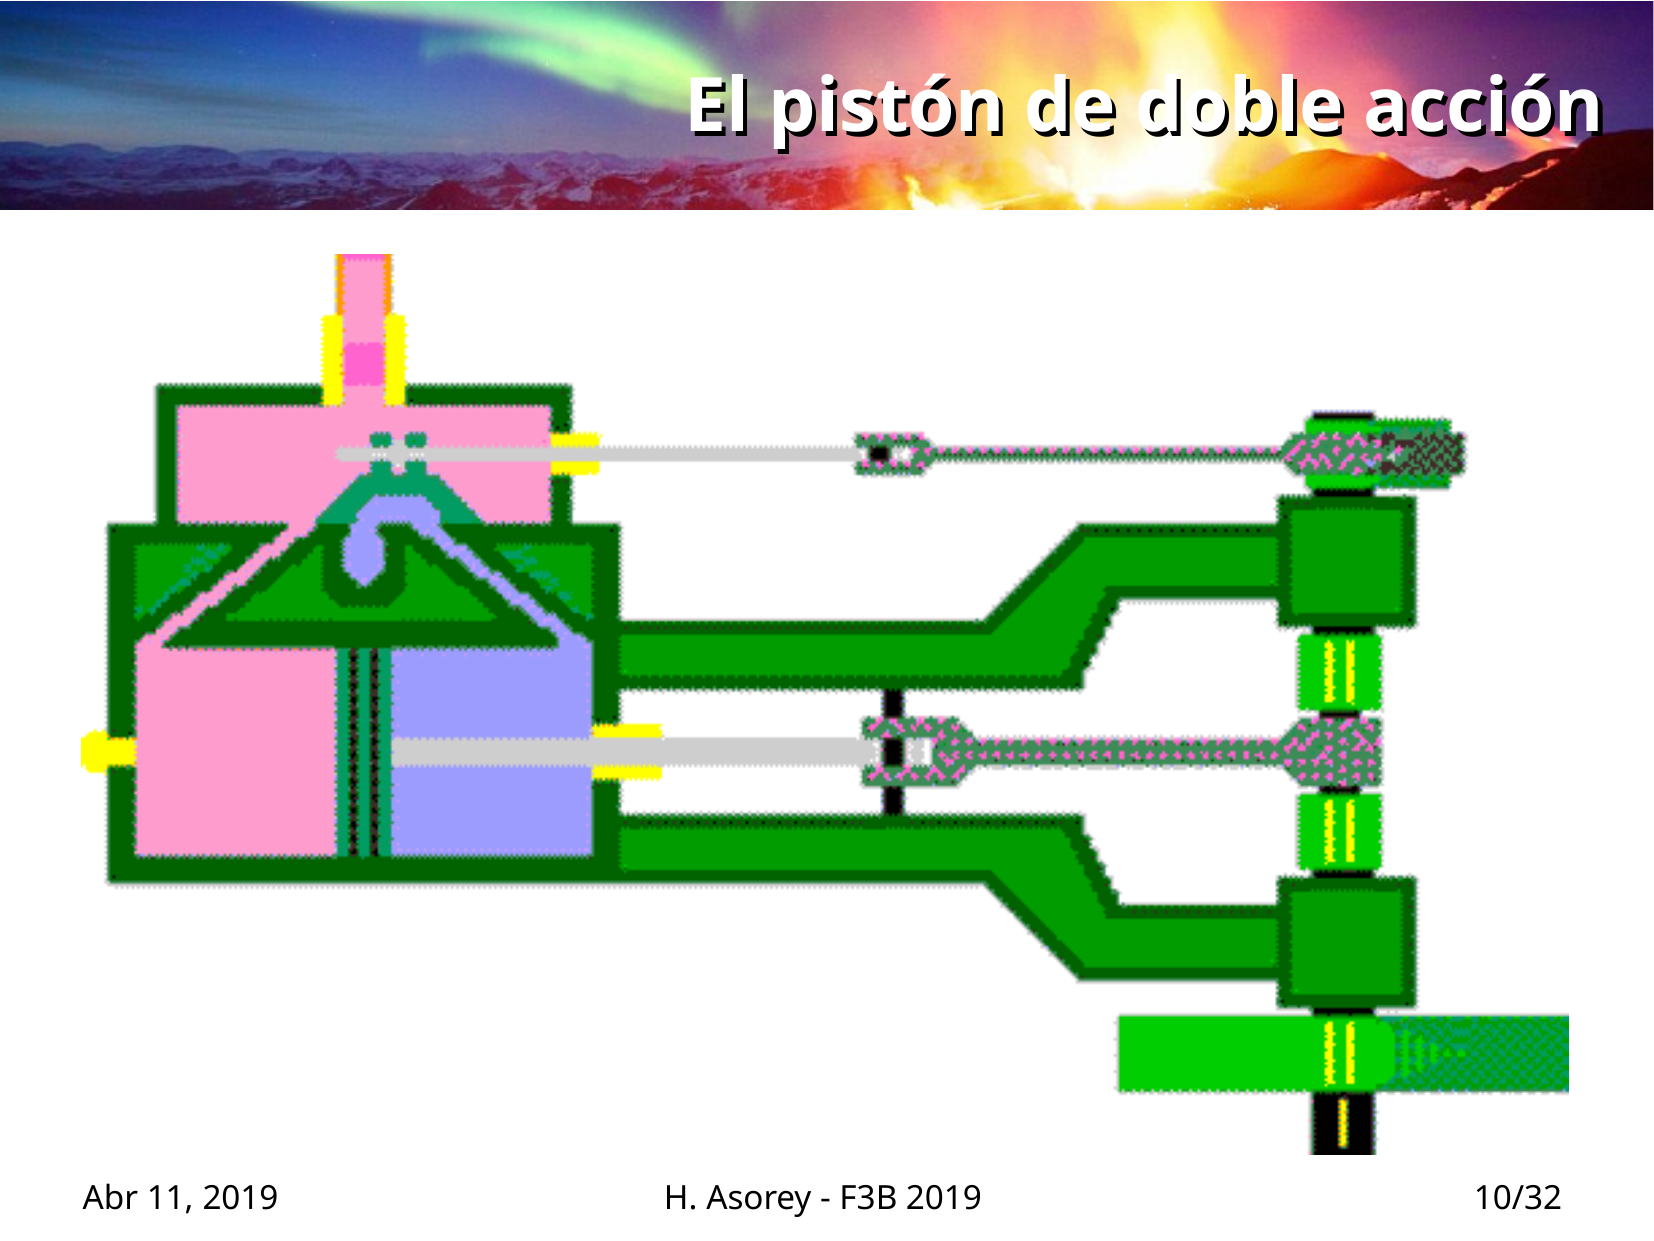

# El pistón de doble acción
Abr 11, 2019
H. Asorey - F3B 2019
10